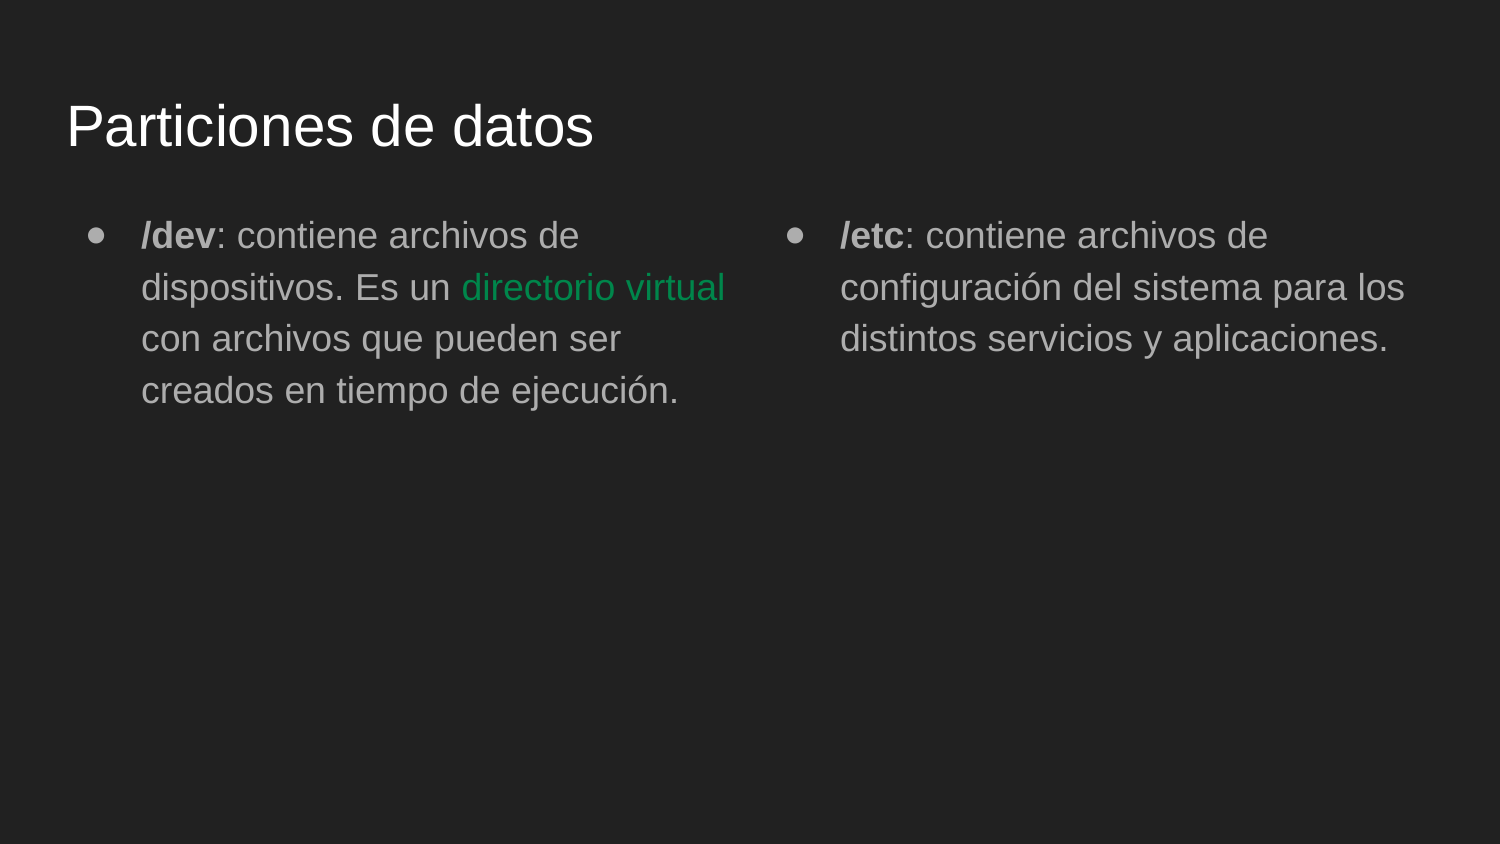

# Particiones de datos
/dev: contiene archivos de dispositivos. Es un directorio virtual con archivos que pueden ser creados en tiempo de ejecución.
/etc: contiene archivos de configuración del sistema para los distintos servicios y aplicaciones.